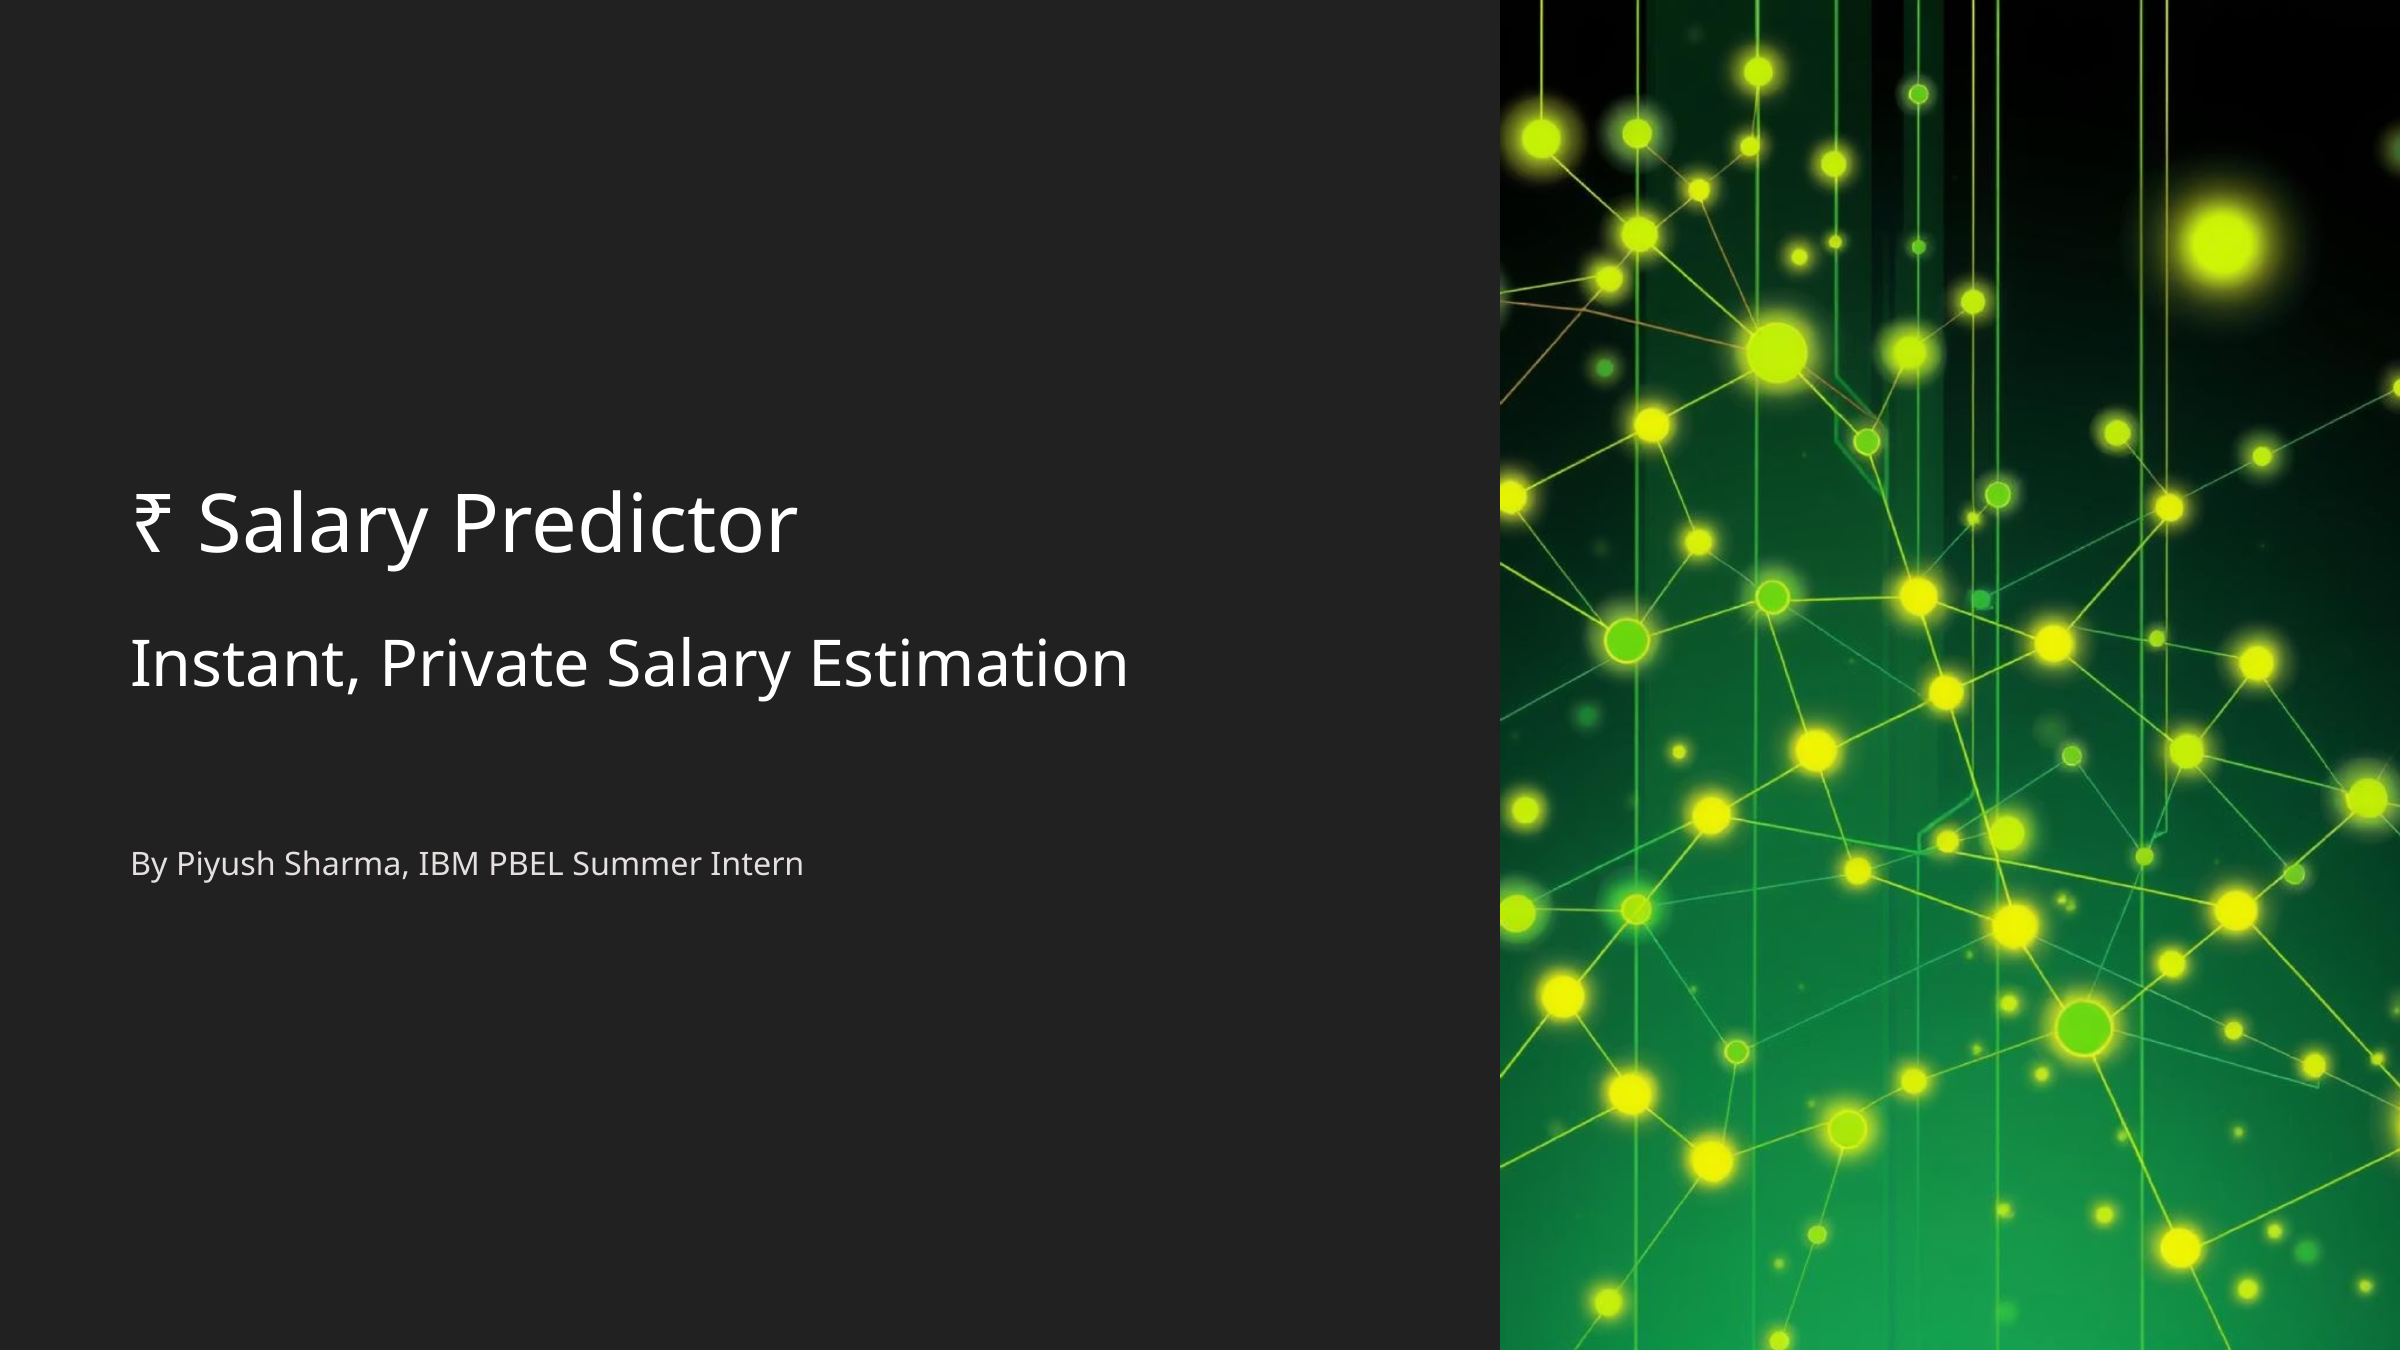

₹ Salary Predictor
Instant, Private Salary Estimation
By Piyush Sharma, IBM PBEL Summer Intern